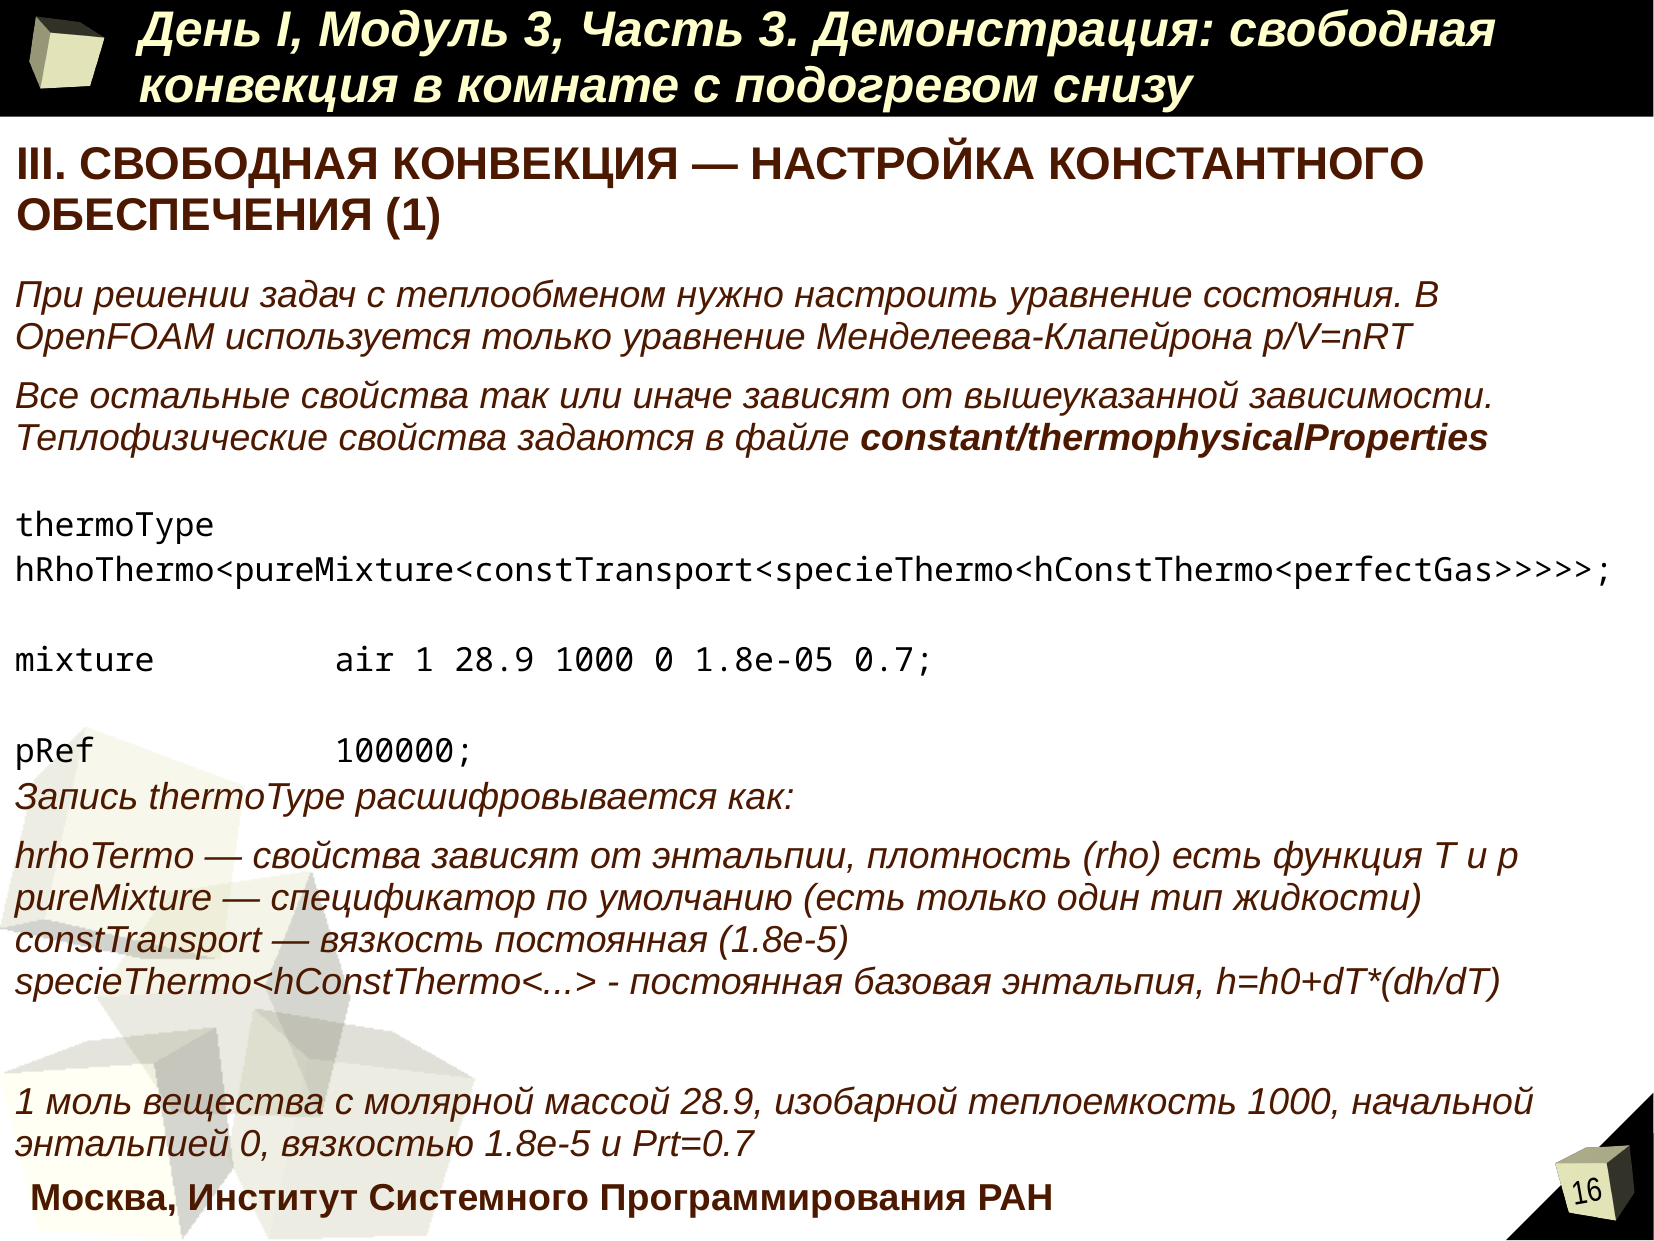

III. СВОБОДНАЯ КОНВЕКЦИЯ — НАСТРОЙКА КОНСТАНТНОГО ОБЕСПЕЧЕНИЯ (1)
При решении задач с теплообменом нужно настроить уравнение состояния. В OpenFOAM используется только уравнение Менделеева-Клапейрона p/V=nRT
Все остальные свойства так или иначе зависят от вышеуказанной зависимости. Теплофизические свойства задаются в файле constant/thermophysicalProperties
thermoType hRhoThermo<pureMixture<constTransport<specieThermo<hConstThermo<perfectGas>>>>>;
mixture air 1 28.9 1000 0 1.8e-05 0.7;
pRef 100000;
Запись thermoType расшифровывается как:
hrhoTermo — свойства зависят от энтальпии, плотность (rho) есть функция T и p
pureMixture — спецификатор по умолчанию (есть только один тип жидкости)
constTransport — вязкость постоянная (1.8e-5)
specieThermo<hConstThermo<...> - постоянная базовая энтальпия, h=h0+dT*(dh/dT)
1 моль вещества с молярной массой 28.9, изобарной теплоемкость 1000, начальной энтальпией 0, вязкостью 1.8e-5 и Prt=0.7